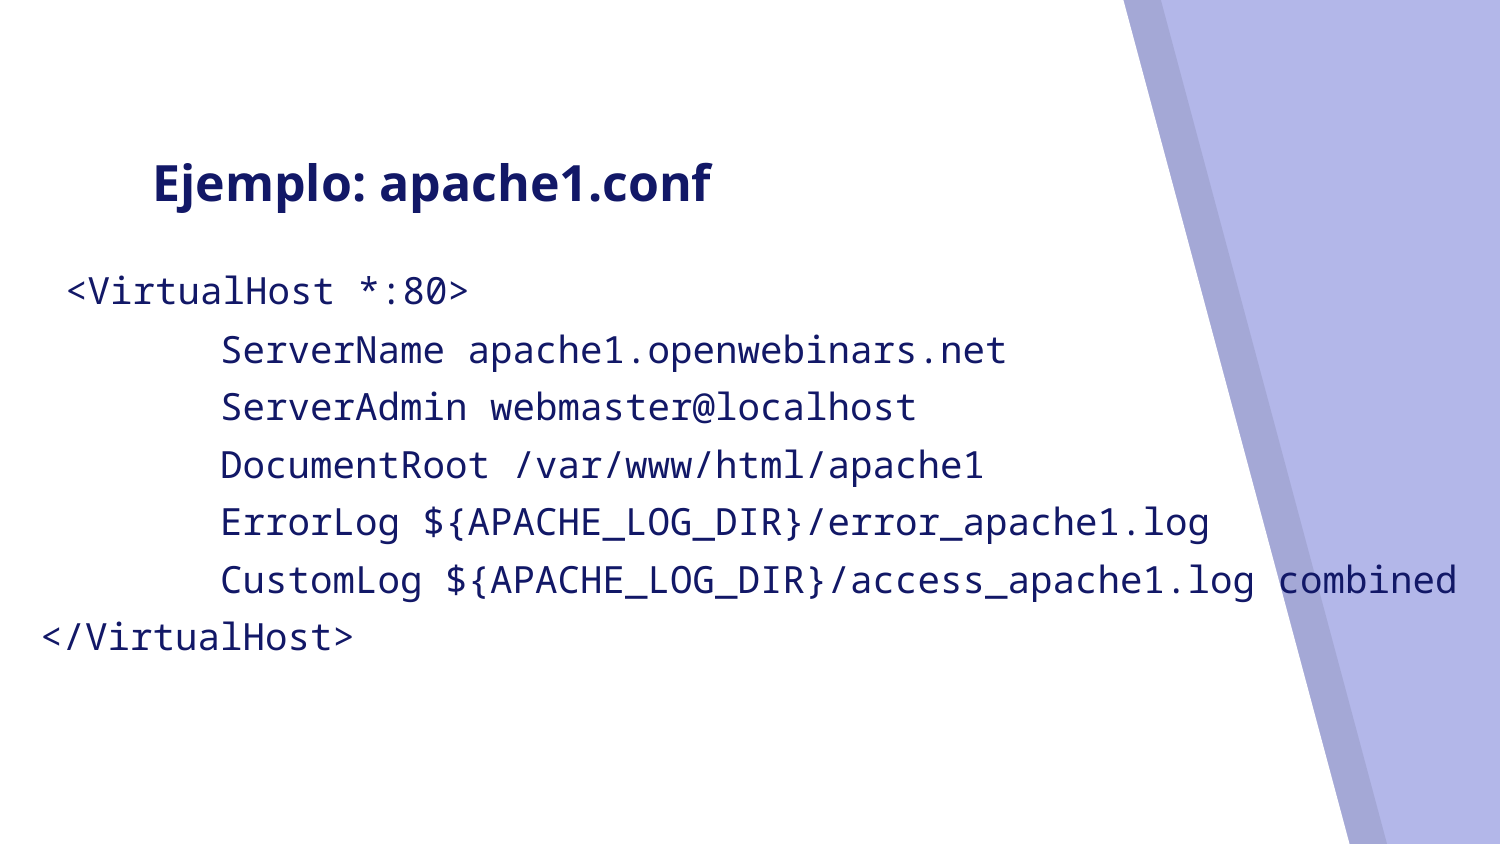

# Ejemplo: apache1.conf
 <VirtualHost *:80>
 ServerName apache1.openwebinars.net
 ServerAdmin webmaster@localhost
 DocumentRoot /var/www/html/apache1
 ErrorLog ${APACHE_LOG_DIR}/error_apache1.log
 CustomLog ${APACHE_LOG_DIR}/access_apache1.log combined
</VirtualHost>